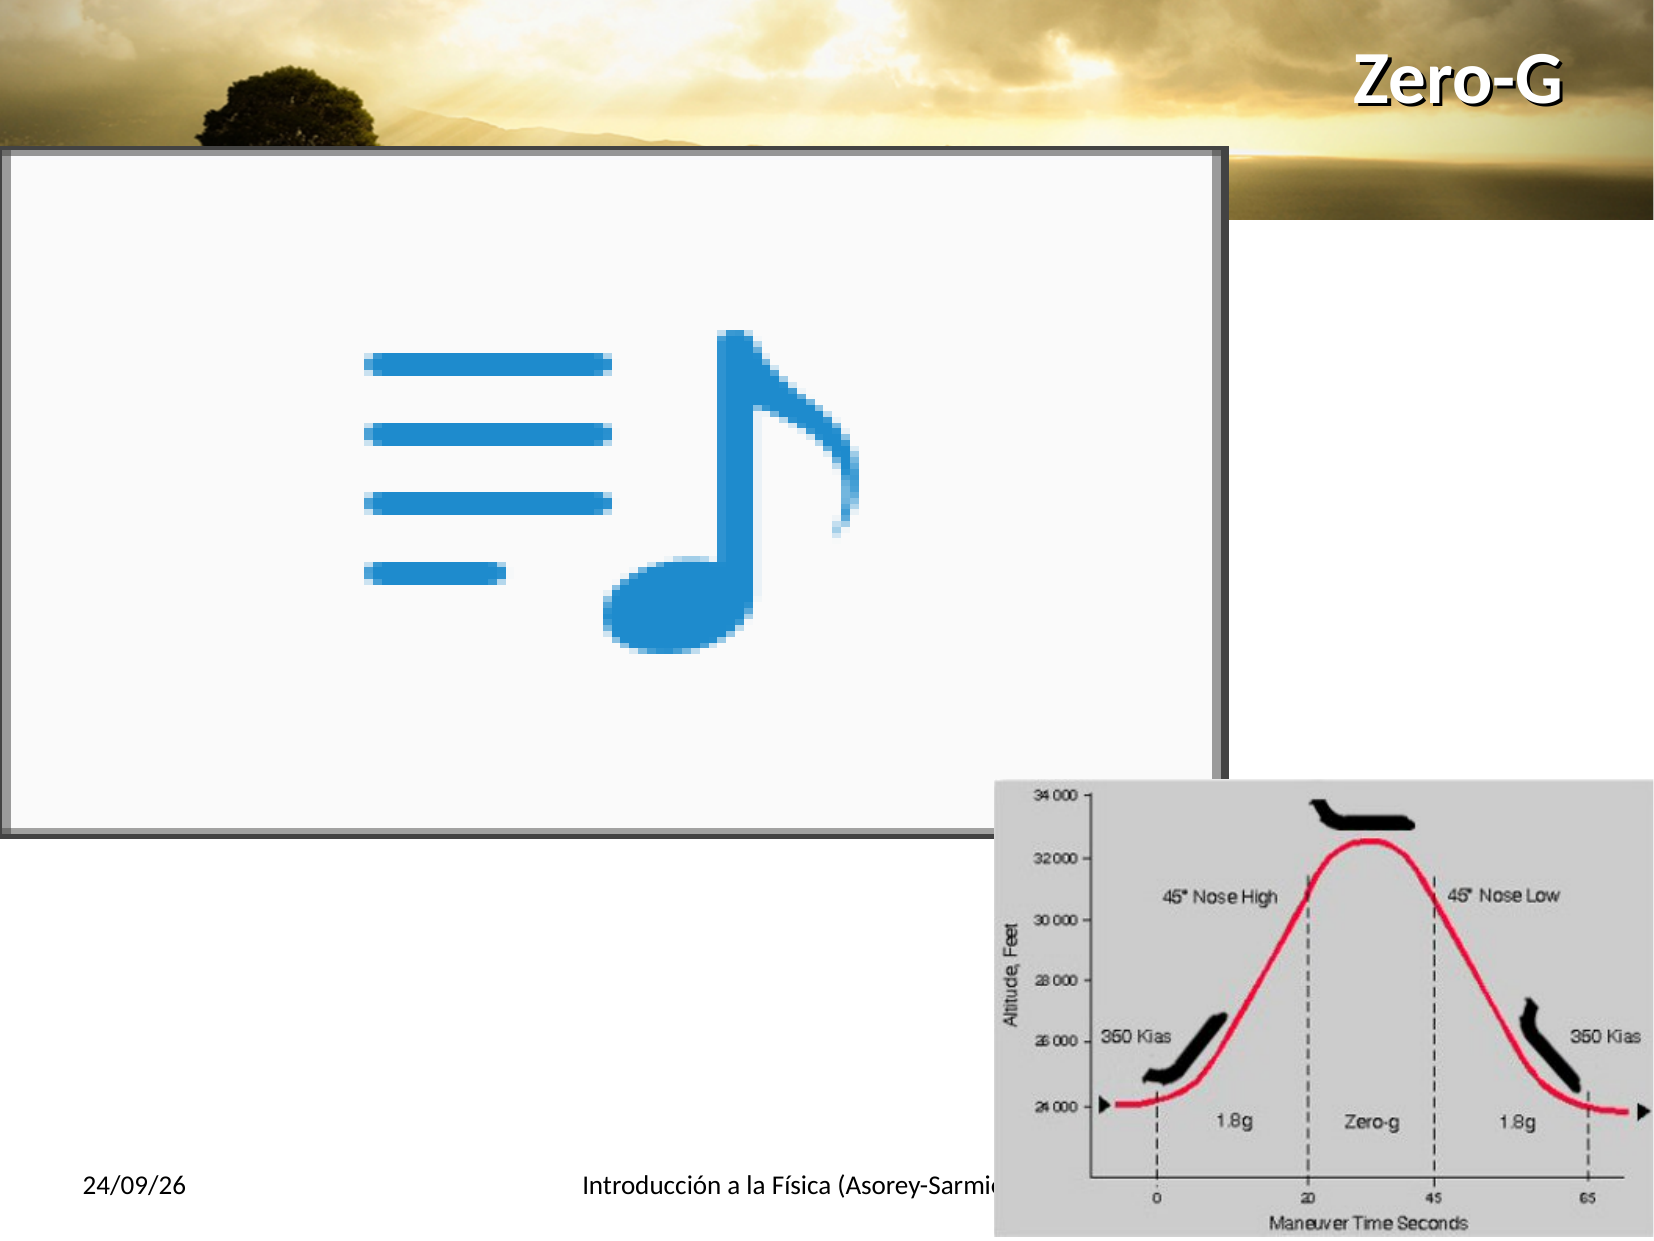

# Zero-G
Introducción a la Física (Asorey-Sarmiento)
4